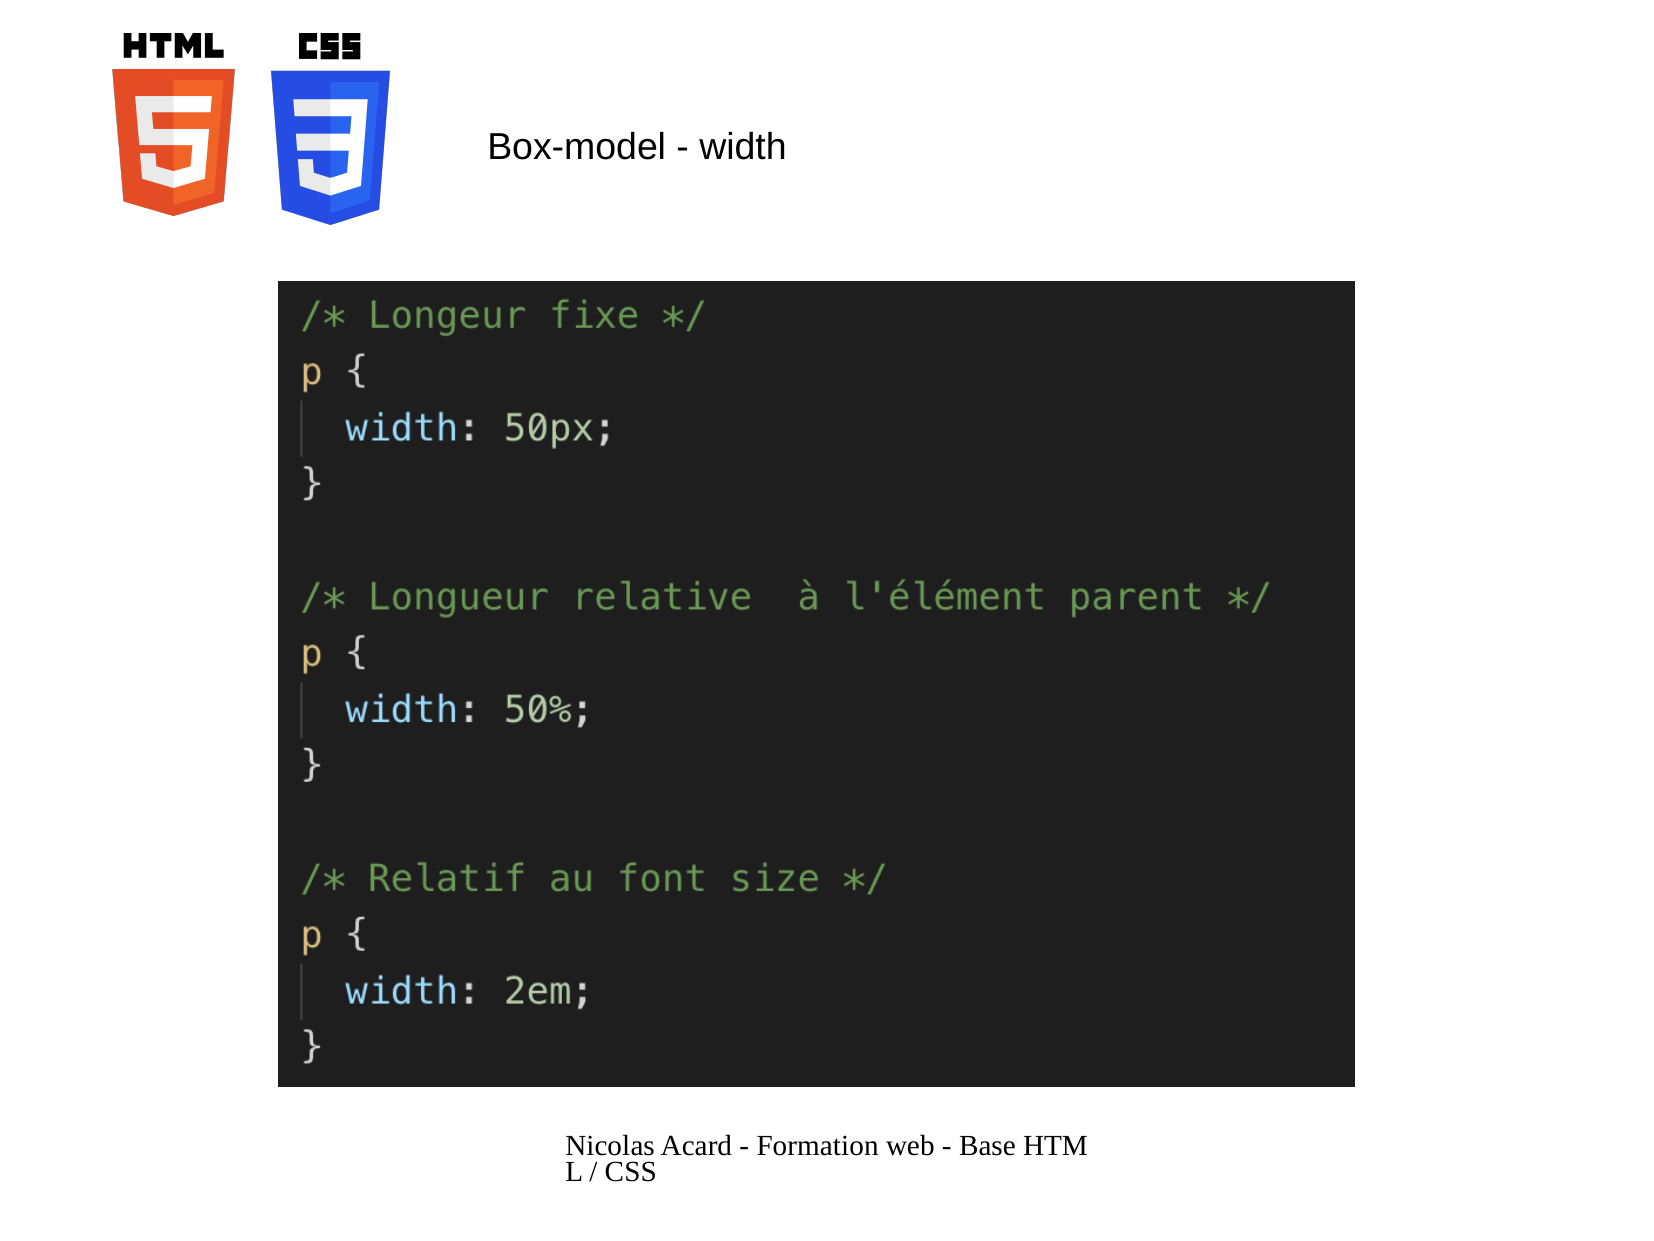

Box-model - width
Nicolas Acard - Formation web - Base HTML / CSS